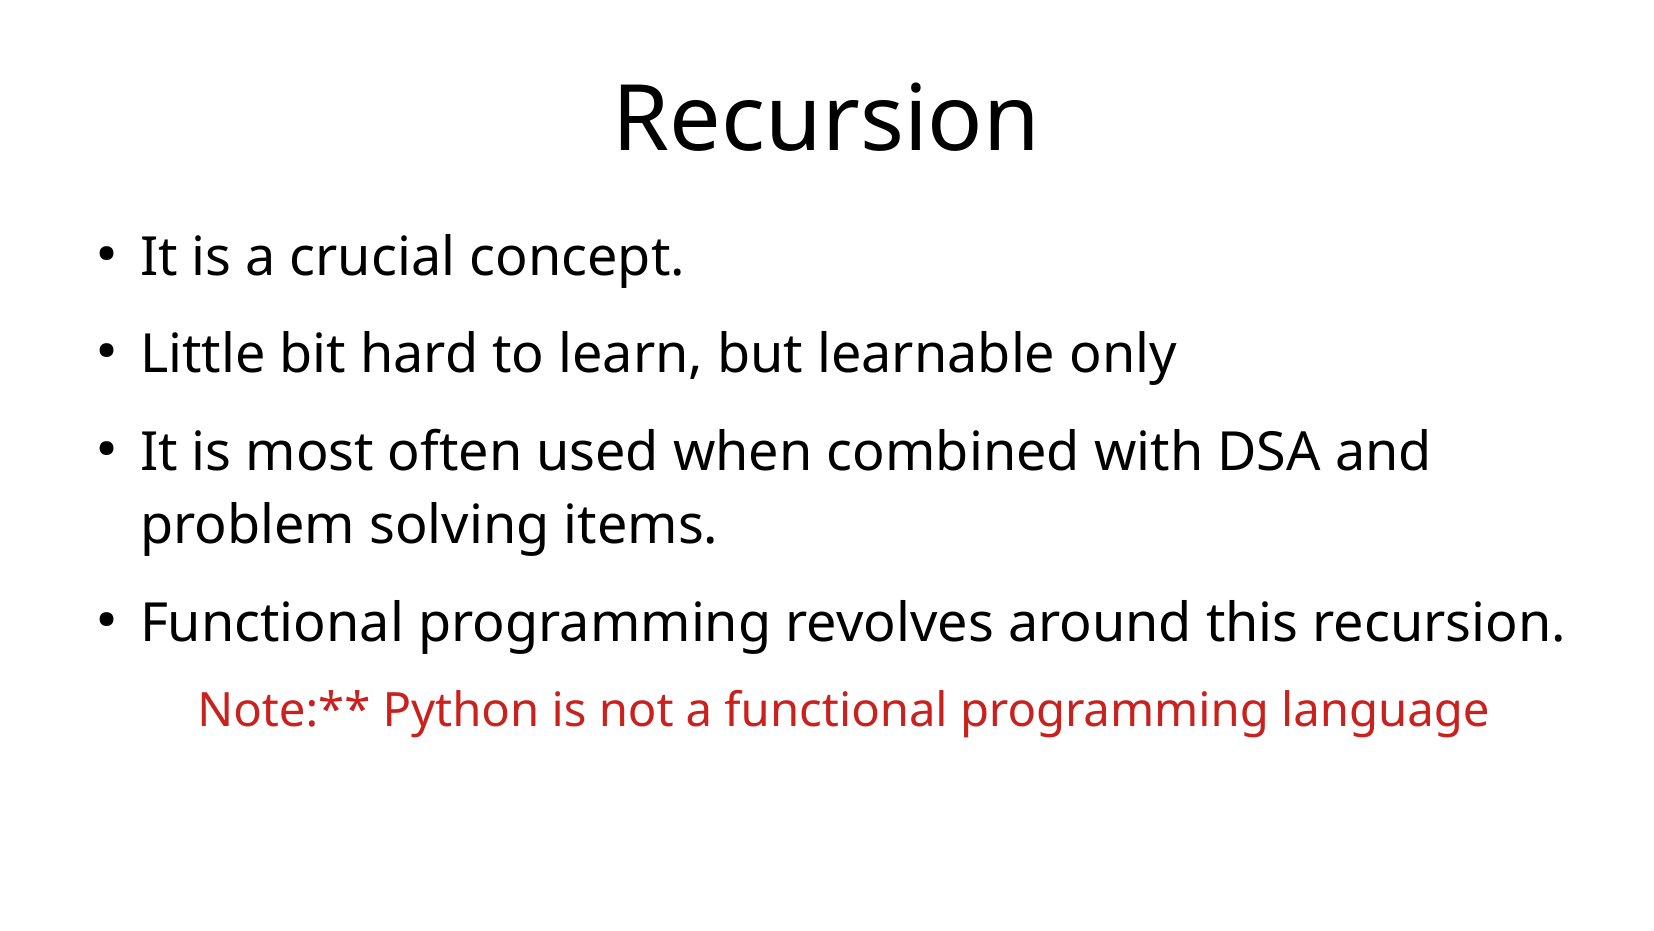

# Recursion
It is a crucial concept.
Little bit hard to learn, but learnable only
It is most often used when combined with DSA and problem solving items.
Functional programming revolves around this recursion.
Note:** Python is not a functional programming language